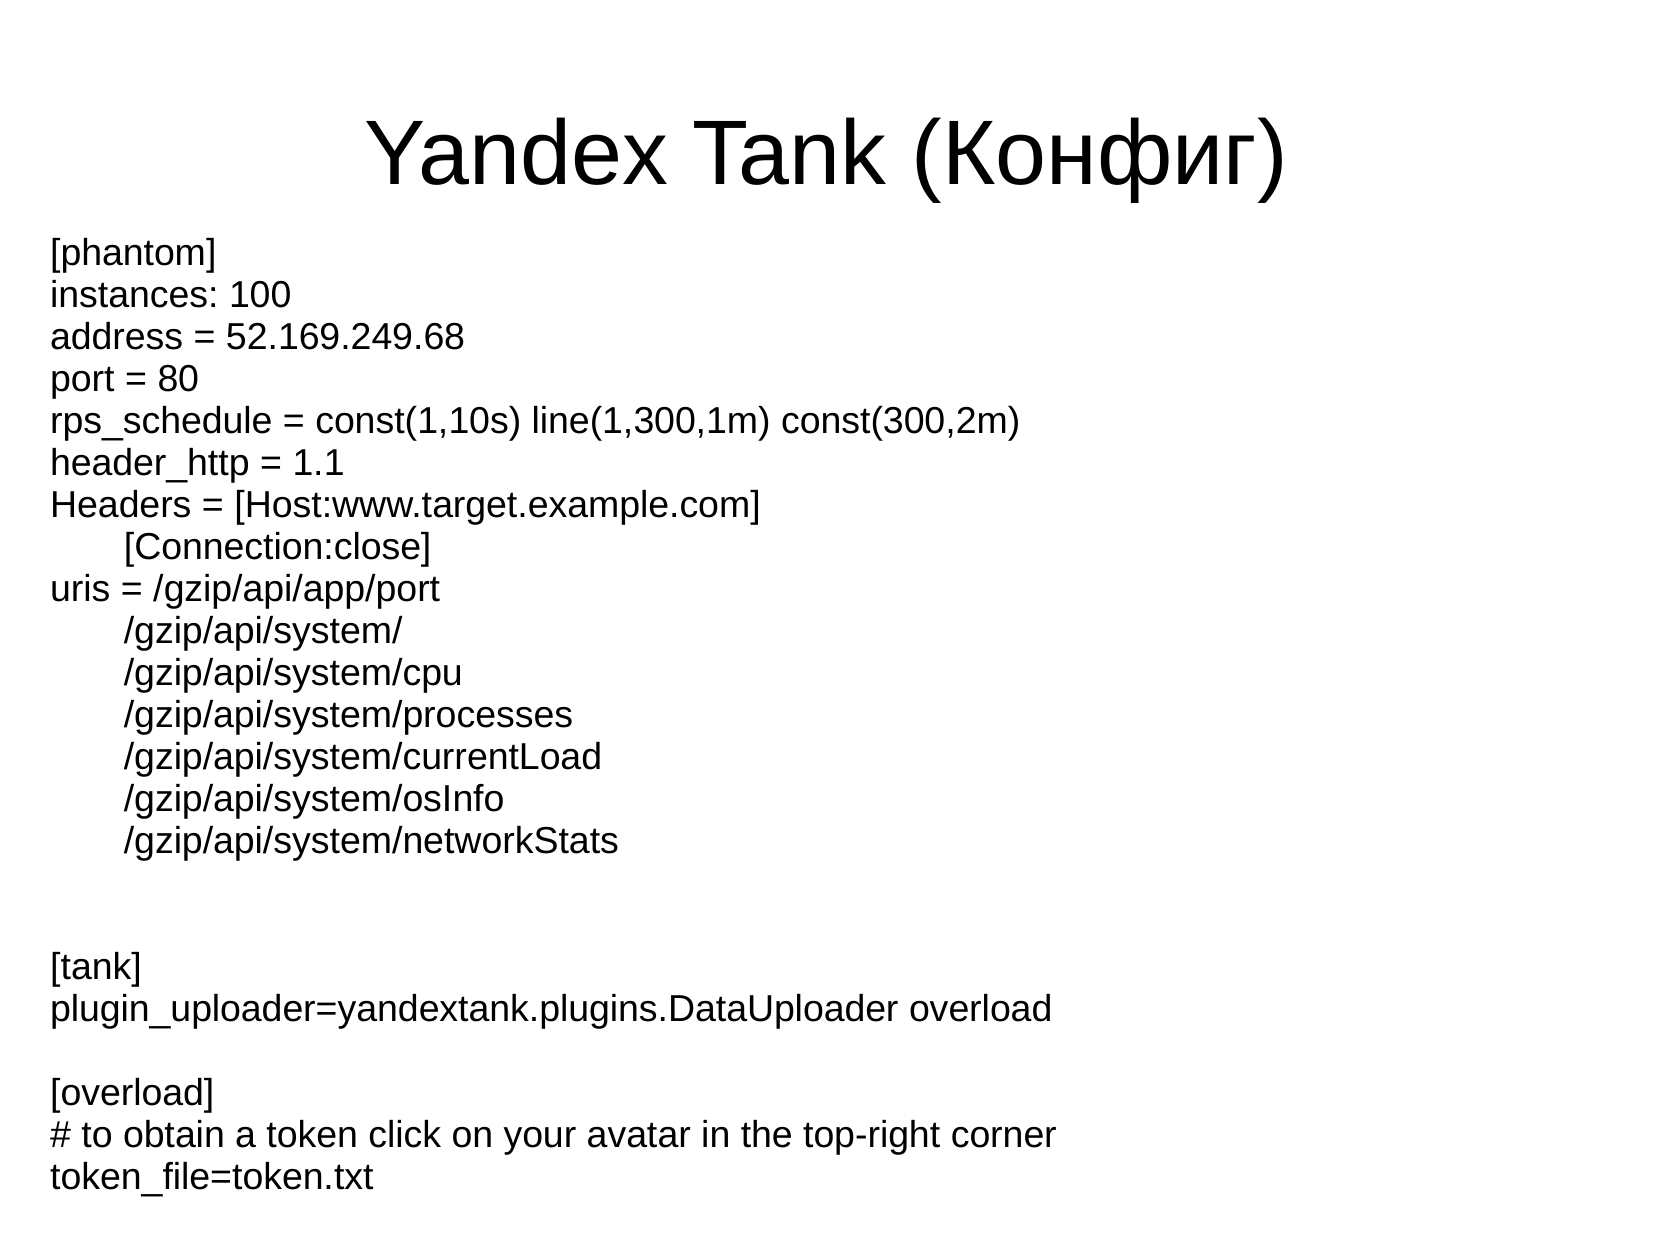

# Yandex Tank (Конфиг)
[phantom]
instances: 100
address = 52.169.249.68
port = 80
rps_schedule = const(1,10s) line(1,300,1m) const(300,2m)
header_http = 1.1
Headers = [Host:www.target.example.com]
	[Connection:close]
uris = /gzip/api/app/port
 /gzip/api/system/
 /gzip/api/system/cpu
 /gzip/api/system/processes
 /gzip/api/system/currentLoad
 /gzip/api/system/osInfo
 /gzip/api/system/networkStats
[tank]
plugin_uploader=yandextank.plugins.DataUploader overload
[overload]
# to obtain a token click on your avatar in the top-right corner
token_file=token.txt